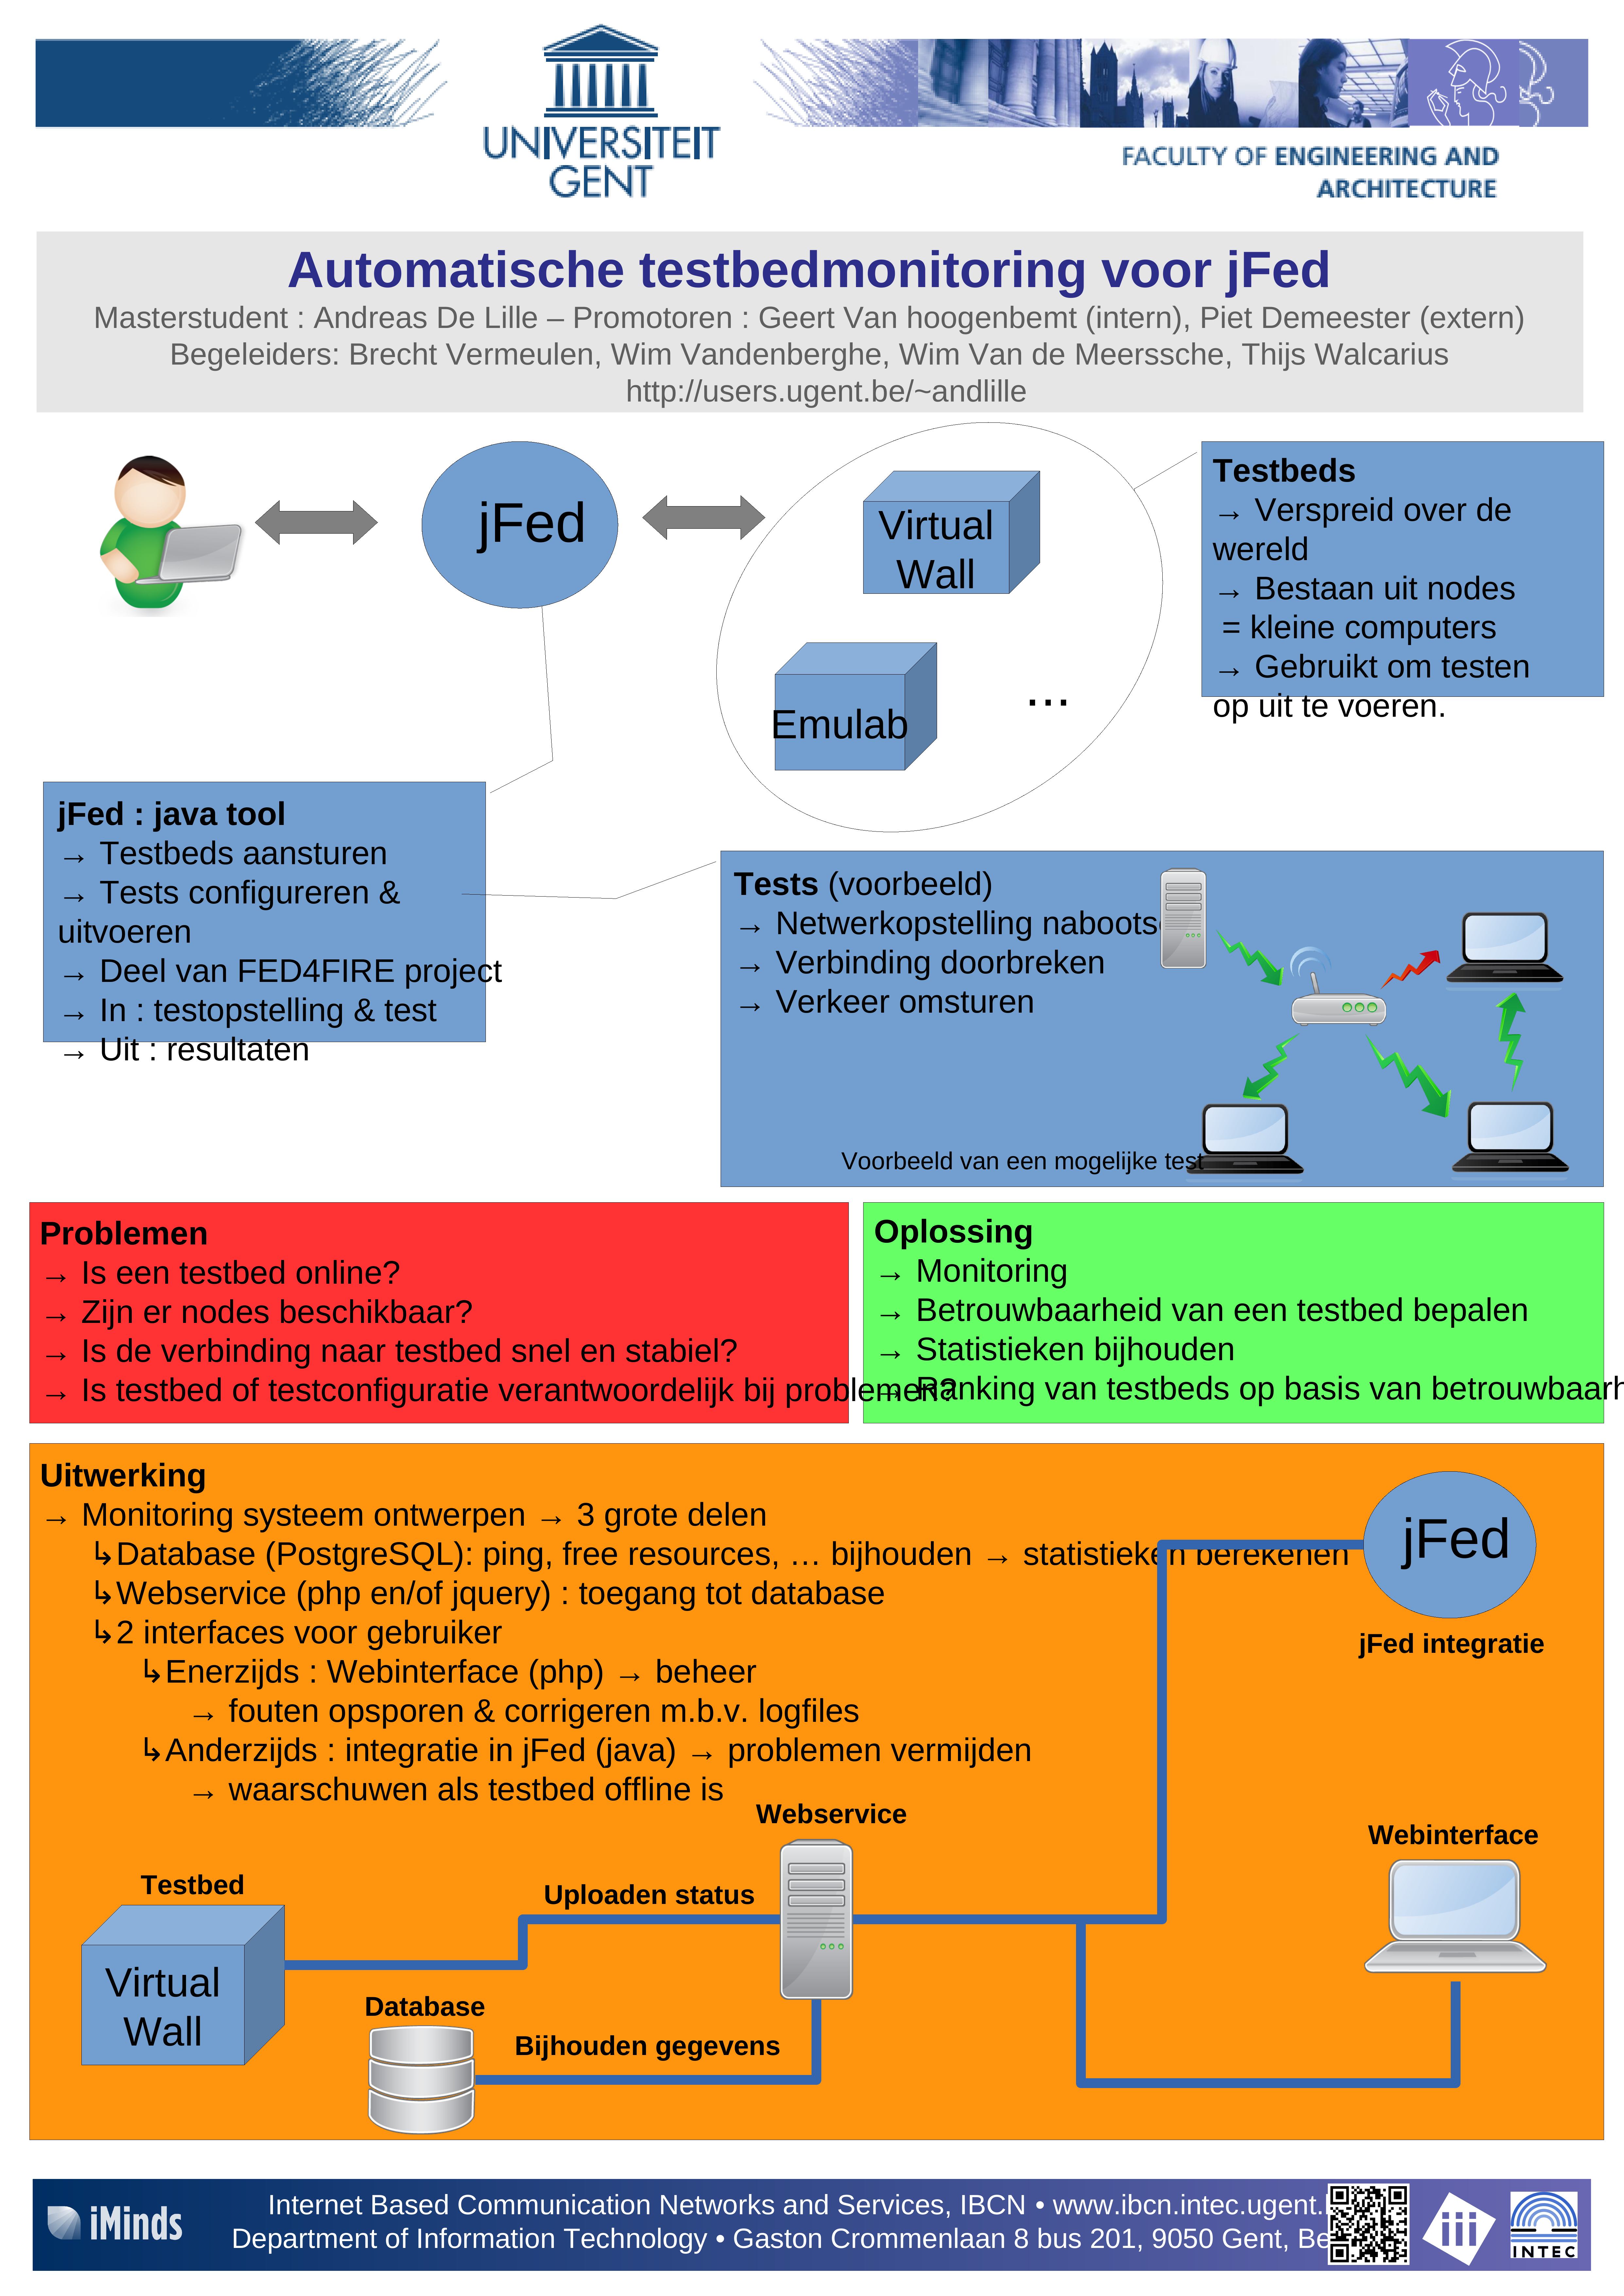

Automatische testbedmonitoring voor jFed
Masterstudent : Andreas De Lille – Promotoren : Geert Van hoogenbemt (intern), Piet Demeester (extern)
Begeleiders: Brecht Vermeulen, Wim Vandenberghe, Wim Van de Meerssche, Thijs Walcarius
http://users.ugent.be/~andlille
Testbeds
→ Verspreid over de wereld
→ Bestaan uit nodes
 = kleine computers
→ Gebruikt om testen op uit te voeren.
Virtual
Wall
jFed
Emulab
...
jFed : java tool
→ Testbeds aansturen
→ Tests configureren & uitvoeren
→ Deel van FED4FIRE project
→ In : testopstelling & test
→ Uit : resultaten
Tests (voorbeeld)
→ Netwerkopstelling nabootsen
→ Verbinding doorbreken
→ Verkeer omsturen
Voorbeeld van een mogelijke test
Oplossing
→ Monitoring
→ Betrouwbaarheid van een testbed bepalen
→ Statistieken bijhouden
→ Ranking van testbeds op basis van betrouwbaarheid
Problemen
→ Is een testbed online?
→ Zijn er nodes beschikbaar?
→ Is de verbinding naar testbed snel en stabiel?
→ Is testbed of testconfiguratie verantwoordelijk bij problemen?
Uitwerking
→ Monitoring systeem ontwerpen → 3 grote delen
	↳Database (PostgreSQL): ping, free resources, … bijhouden → statistieken berekenen
	↳Webservice (php en/of jquery) : toegang tot database
	↳2 interfaces voor gebruiker
		↳Enerzijds : Webinterface (php) → beheer
			→ fouten opsporen & corrigeren m.b.v. logfiles
		↳Anderzijds : integratie in jFed (java) → problemen vermijden
			→ waarschuwen als testbed offline is
jFed
jFed integratie
Webservice
Webinterface
Testbed
Uploaden status
Virtual
Wall
Database
Bijhouden gegevens